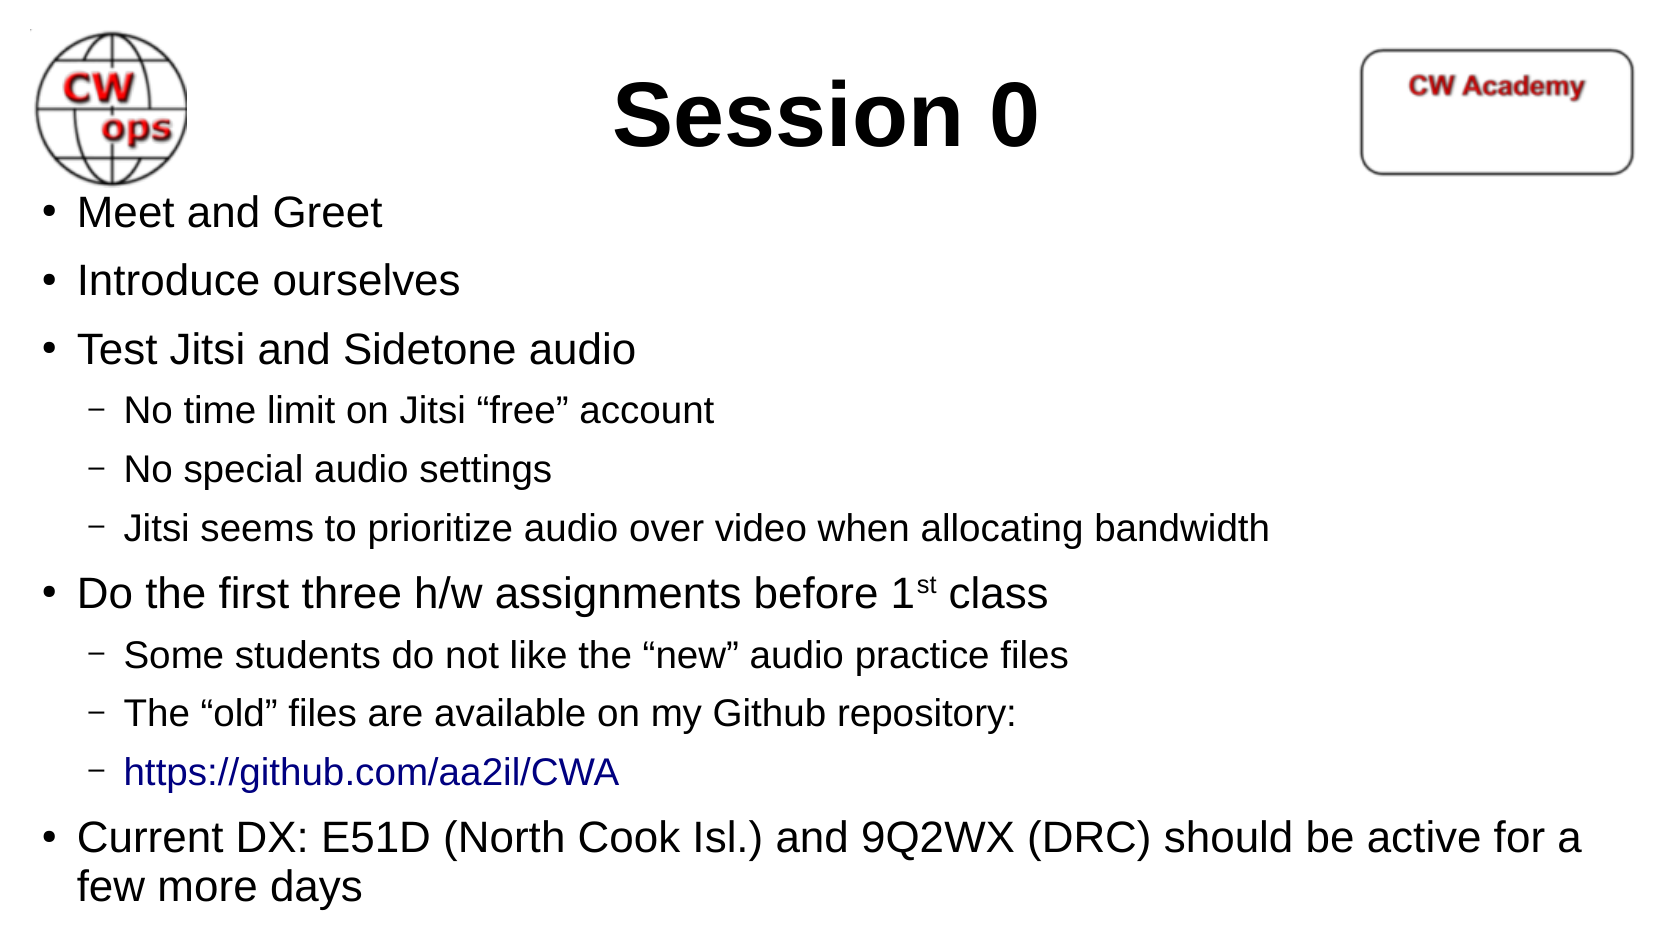

# Session 0
Meet and Greet
Introduce ourselves
Test Jitsi and Sidetone audio
No time limit on Jitsi “free” account
No special audio settings
Jitsi seems to prioritize audio over video when allocating bandwidth
Do the first three h/w assignments before 1st class
Some students do not like the “new” audio practice files
The “old” files are available on my Github repository:
https://github.com/aa2il/CWA
Current DX: E51D (North Cook Isl.) and 9Q2WX (DRC) should be active for a few more days